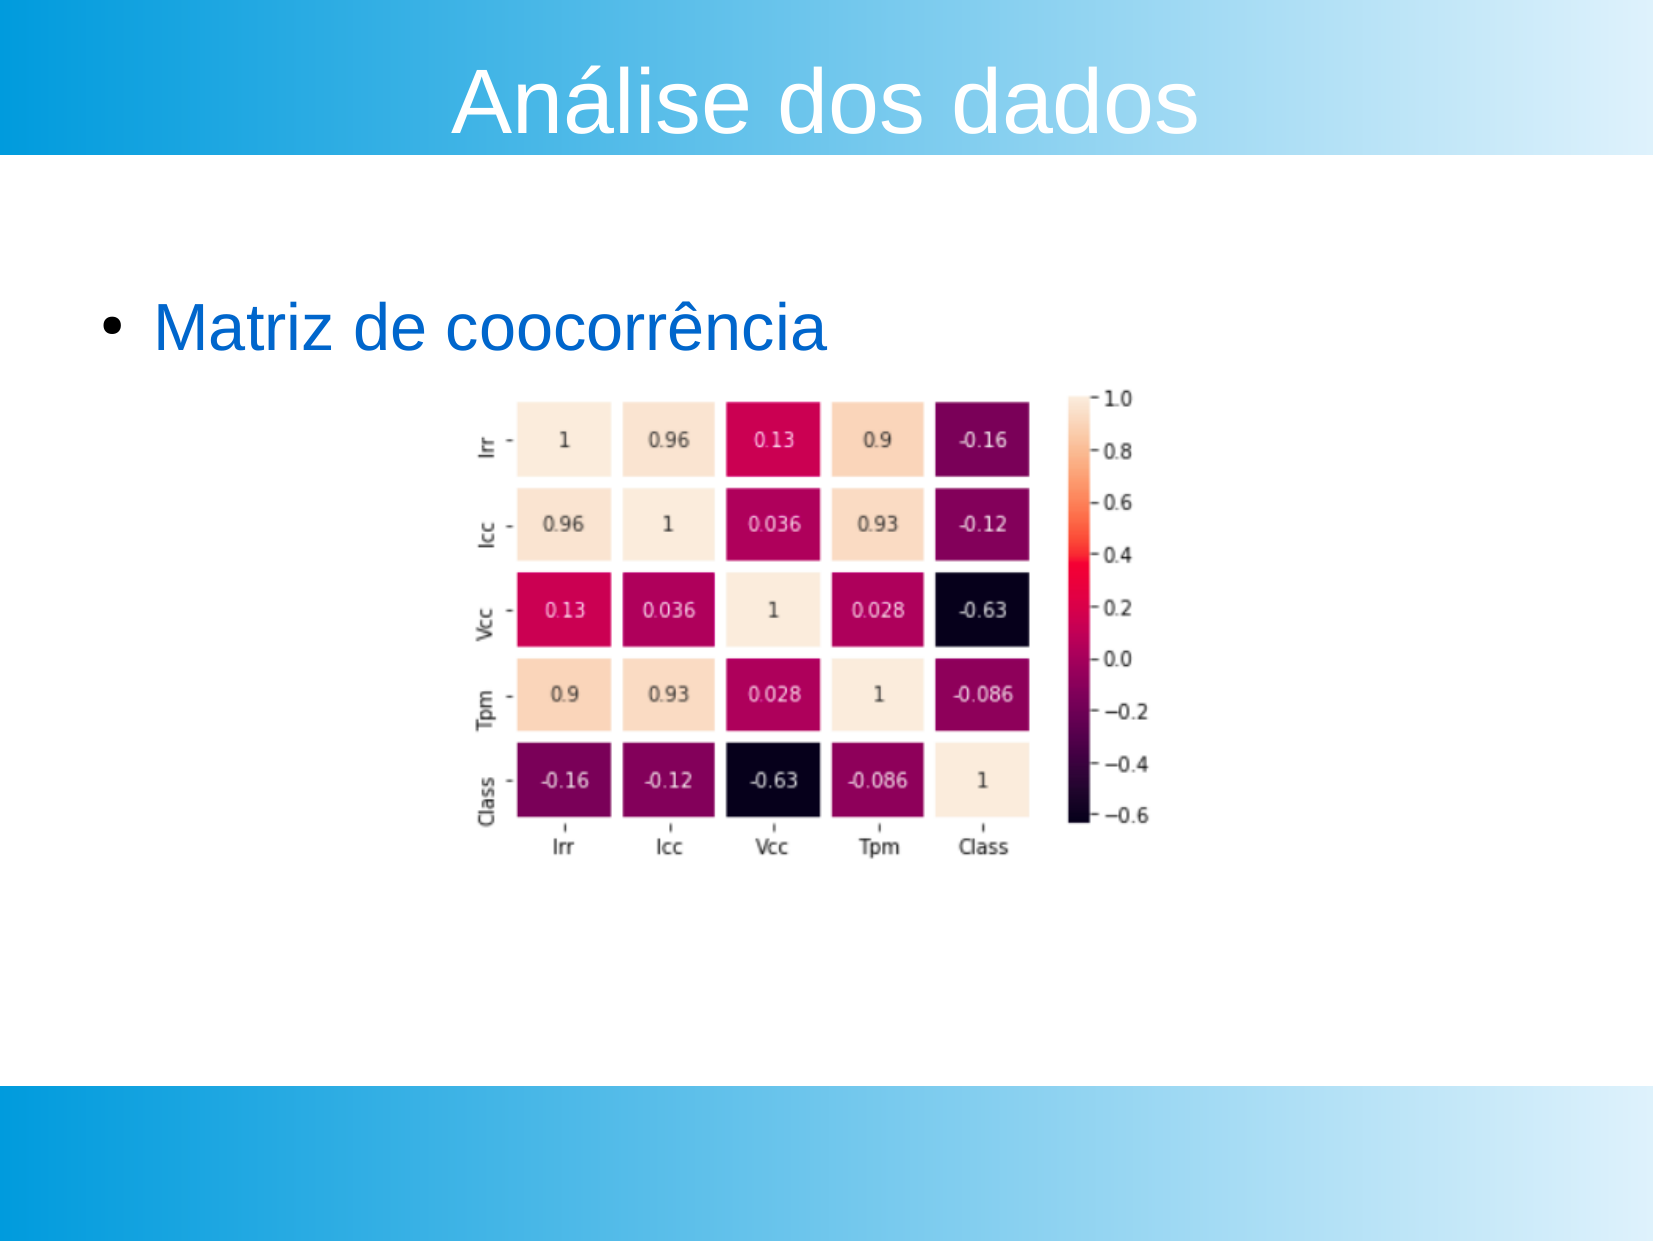

# Análise dos dados
Matriz de coocorrência